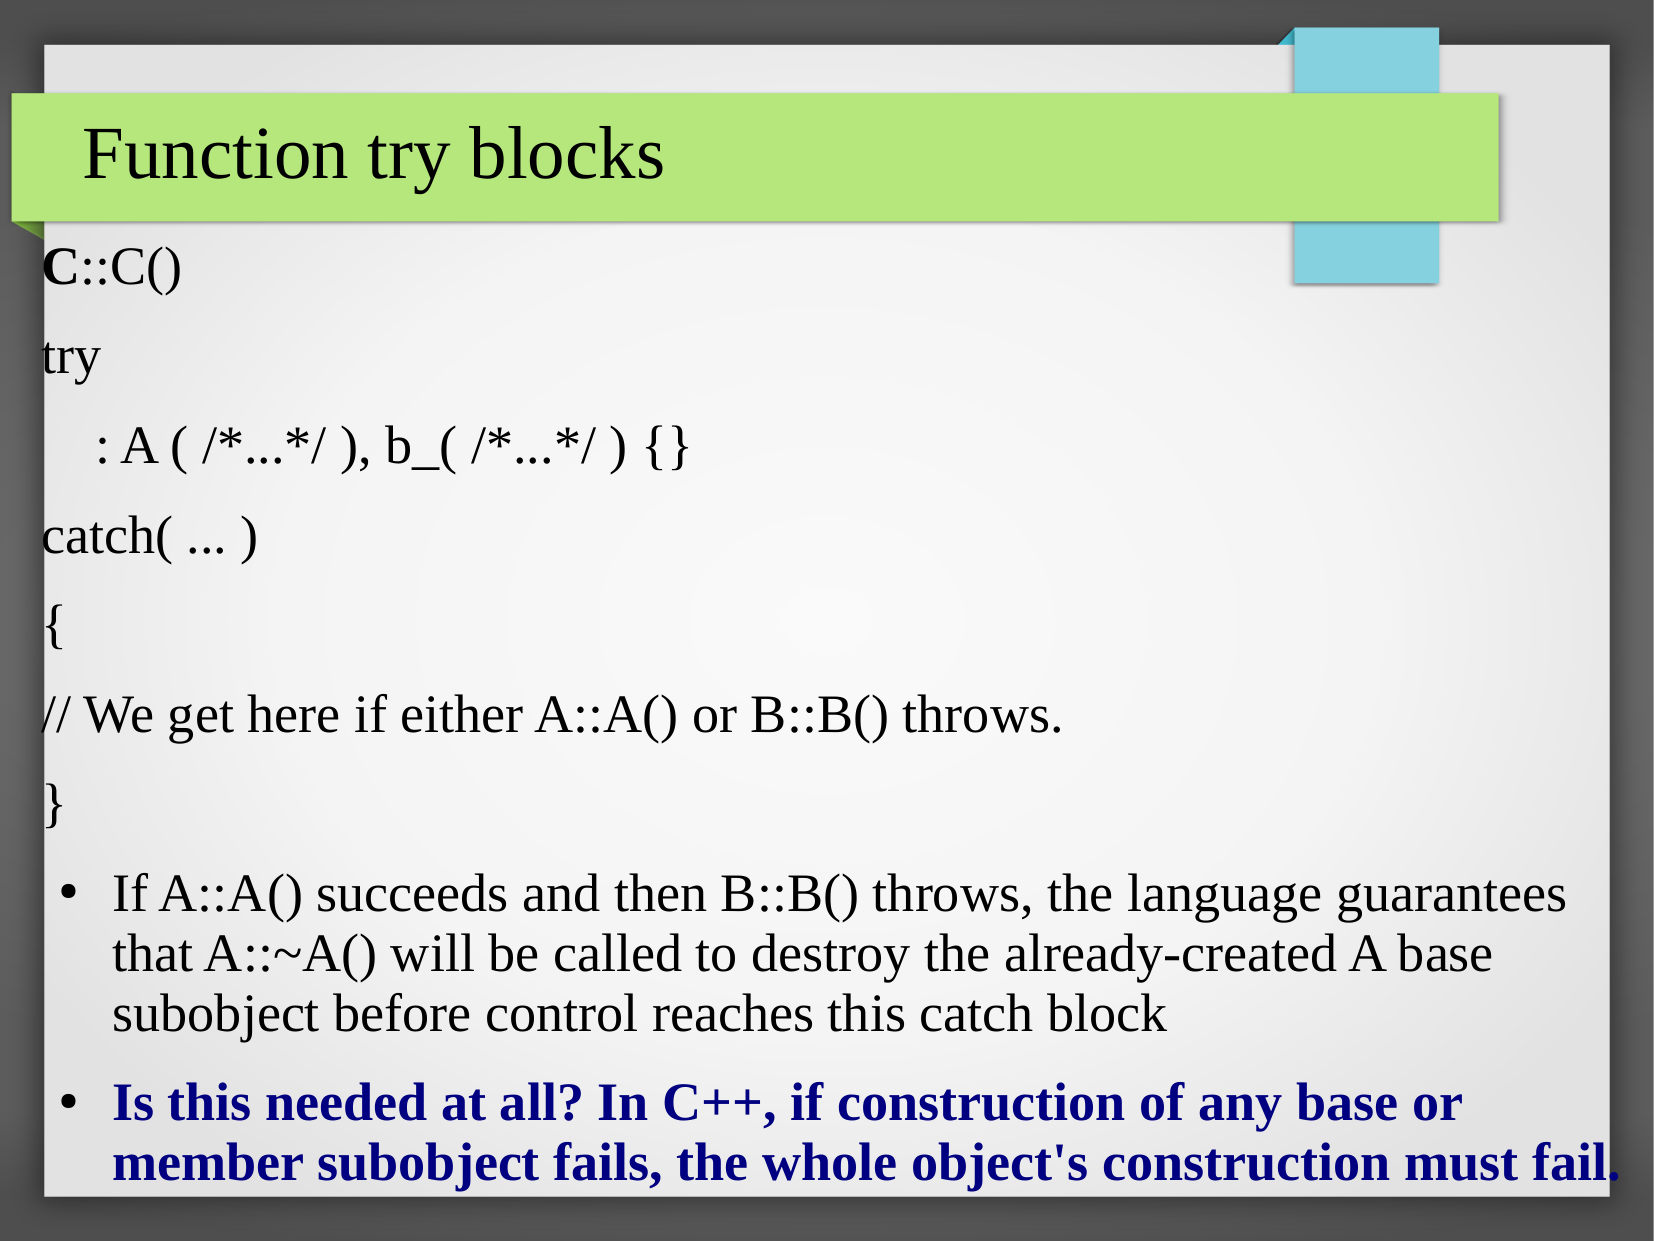

# Function try blocks
C::C()
try
 : A ( /*...*/ ), b_( /*...*/ ) {}
catch( ... )
{
// We get here if either A::A() or B::B() throws.
}
If A::A() succeeds and then B::B() throws, the language guarantees that A::~A() will be called to destroy the already-created A base subobject before control reaches this catch block
Is this needed at all? In C++, if construction of any base or member subobject fails, the whole object's construction must fail.